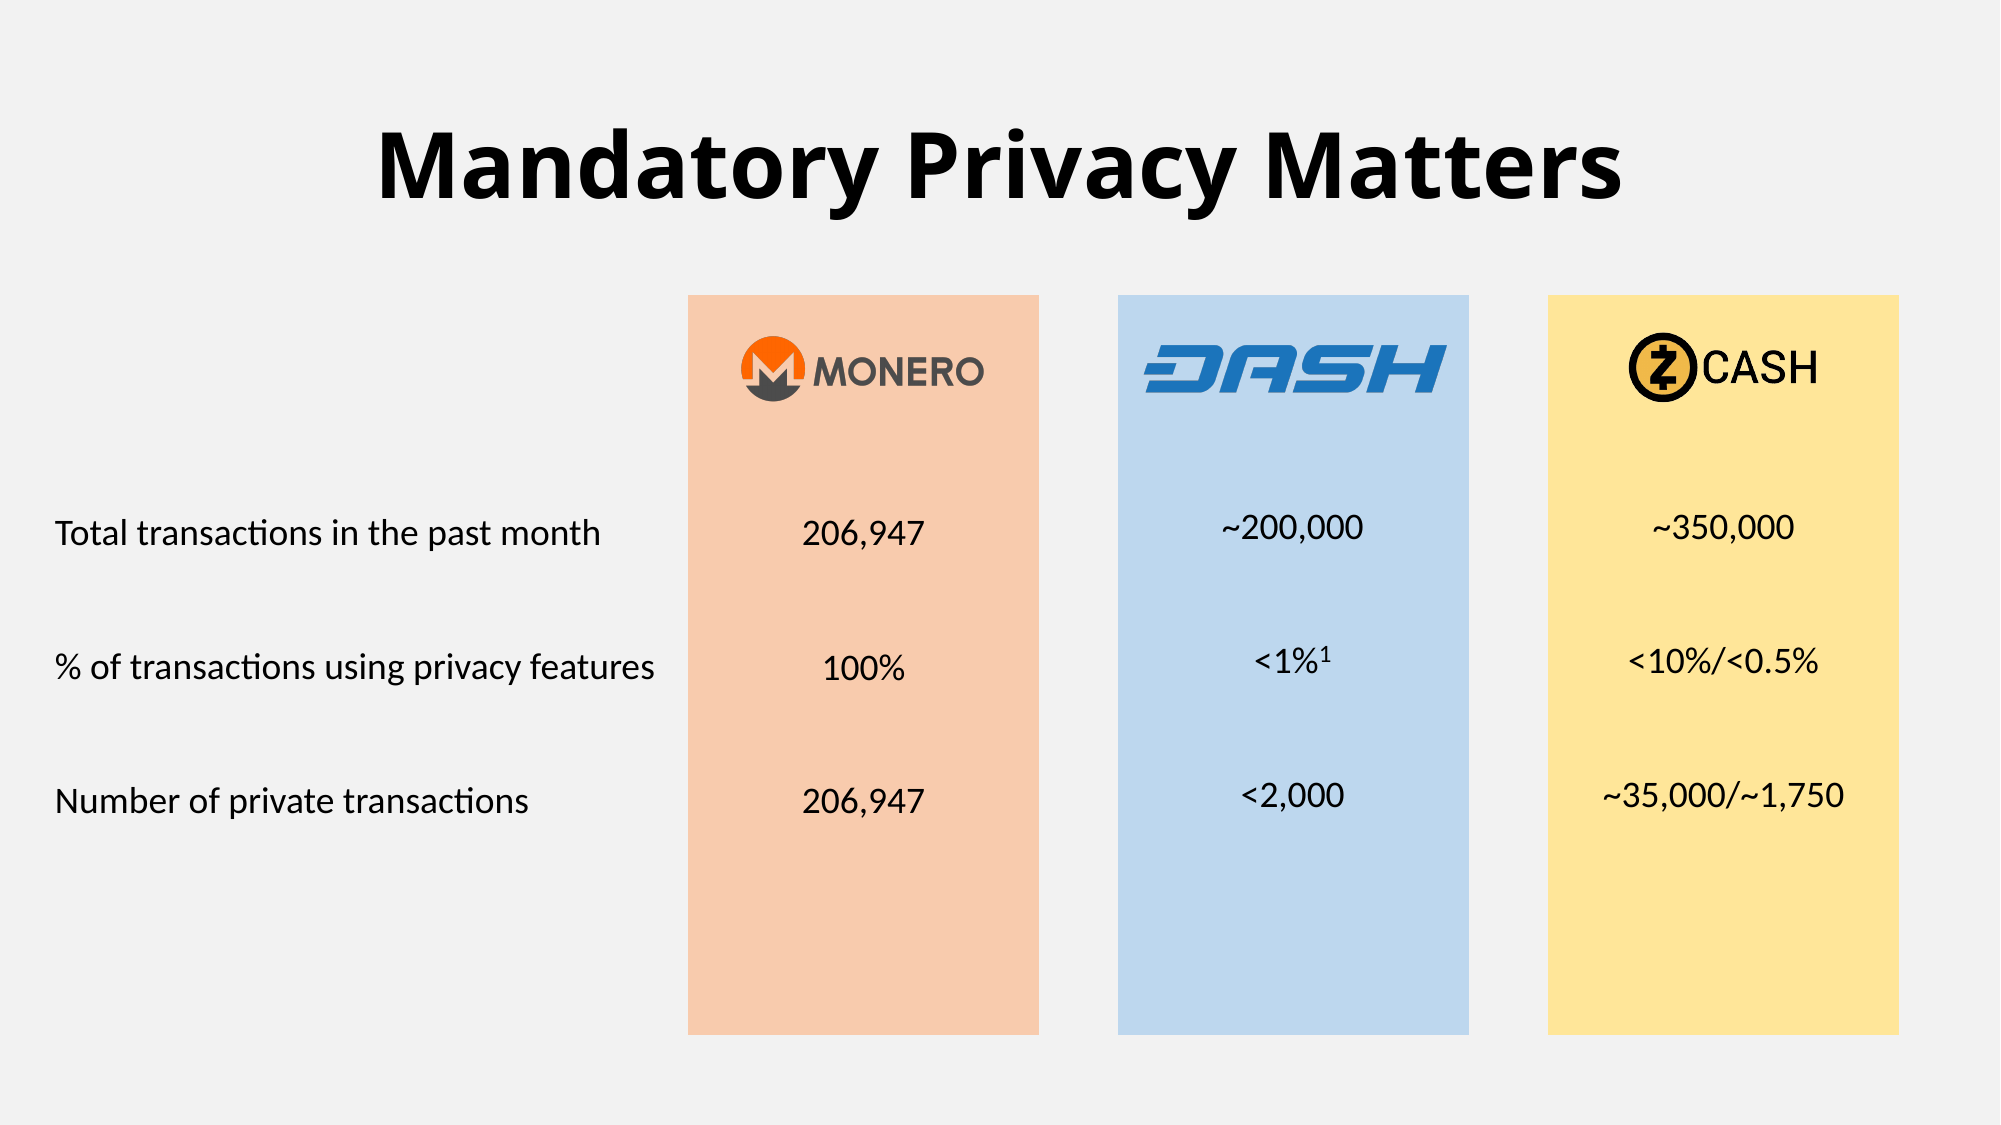

# Mandatory Privacy Matters
~200,000
~350,000
Total transactions in the past month
206,947
<1%1
<10%/<0.5%
% of transactions using privacy features
100%
<2,000
~35,000/~1,750
Number of private transactions
206,947